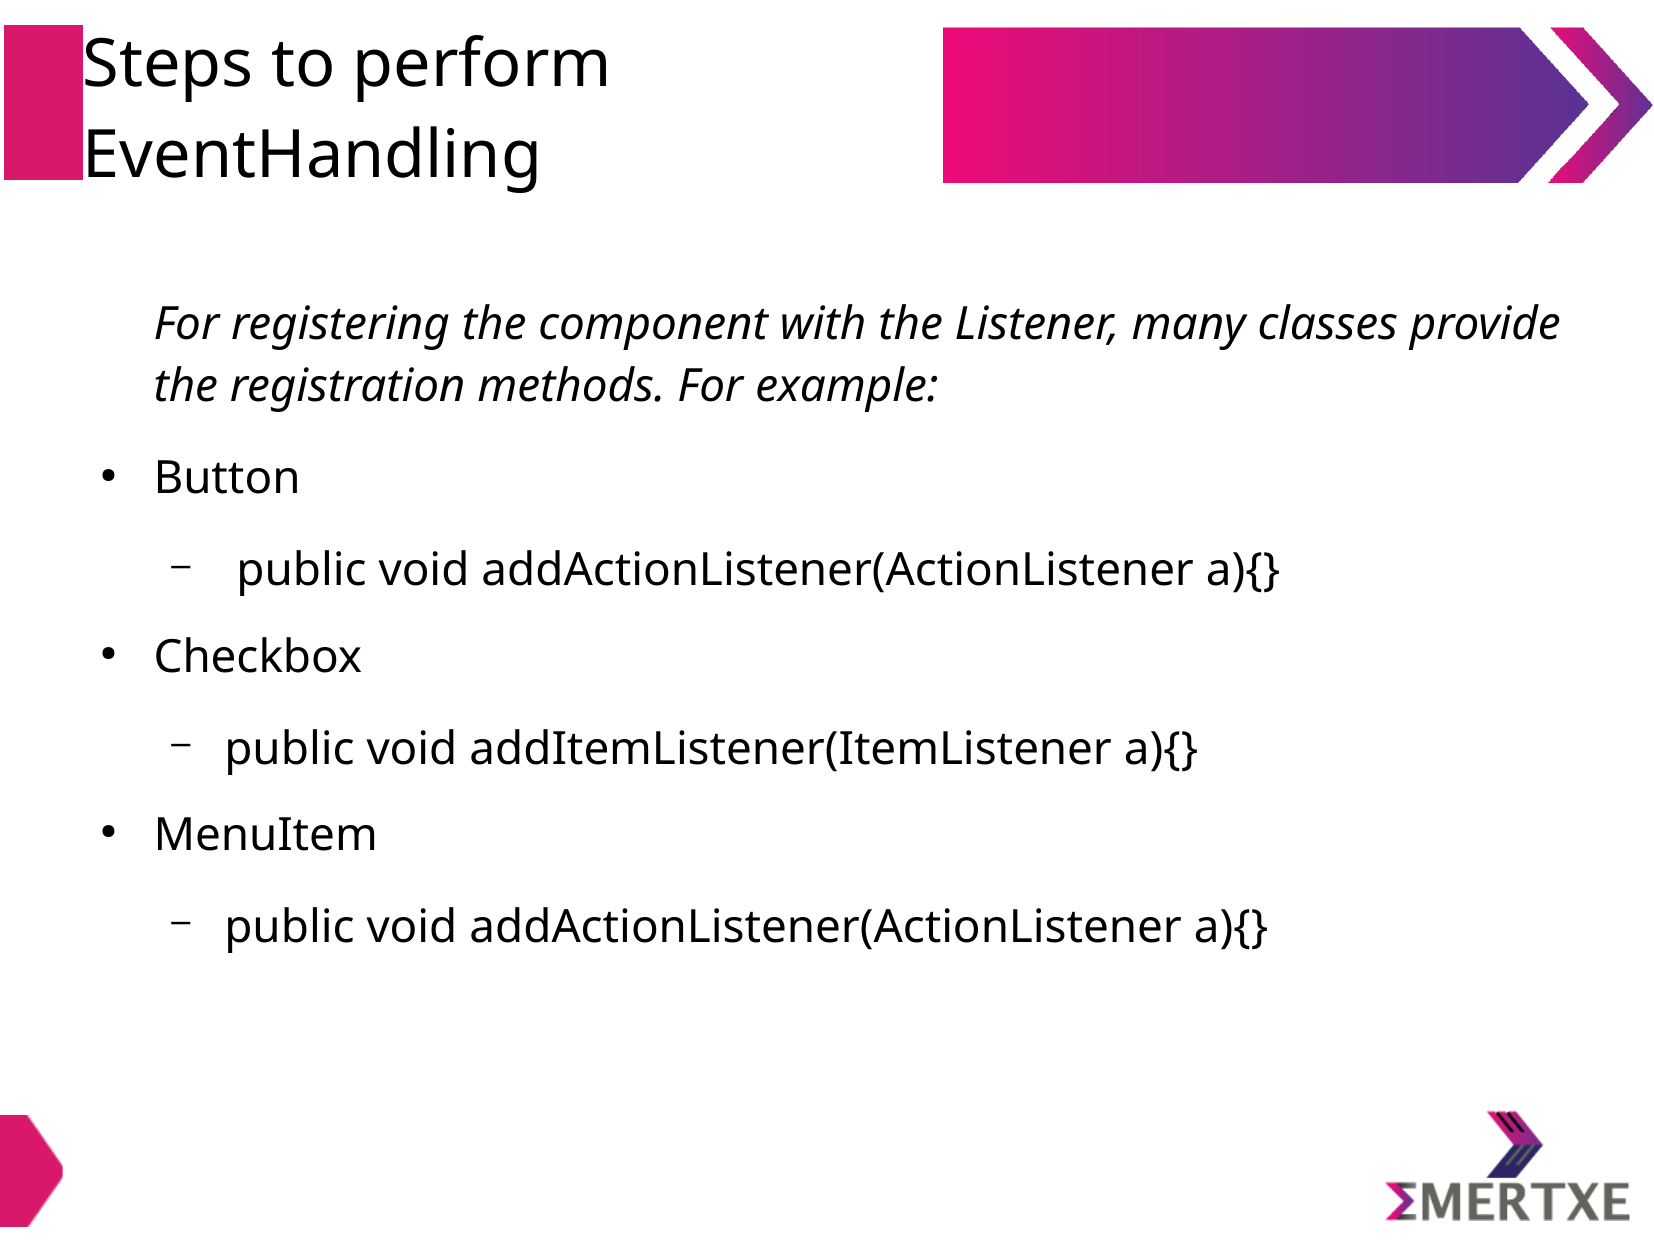

# Steps to perform EventHandling
For registering the component with the Listener, many classes provide the registration methods. For example:
Button
 public void addActionListener(ActionListener a){}
Checkbox
public void addItemListener(ItemListener a){}
MenuItem
public void addActionListener(ActionListener a){}